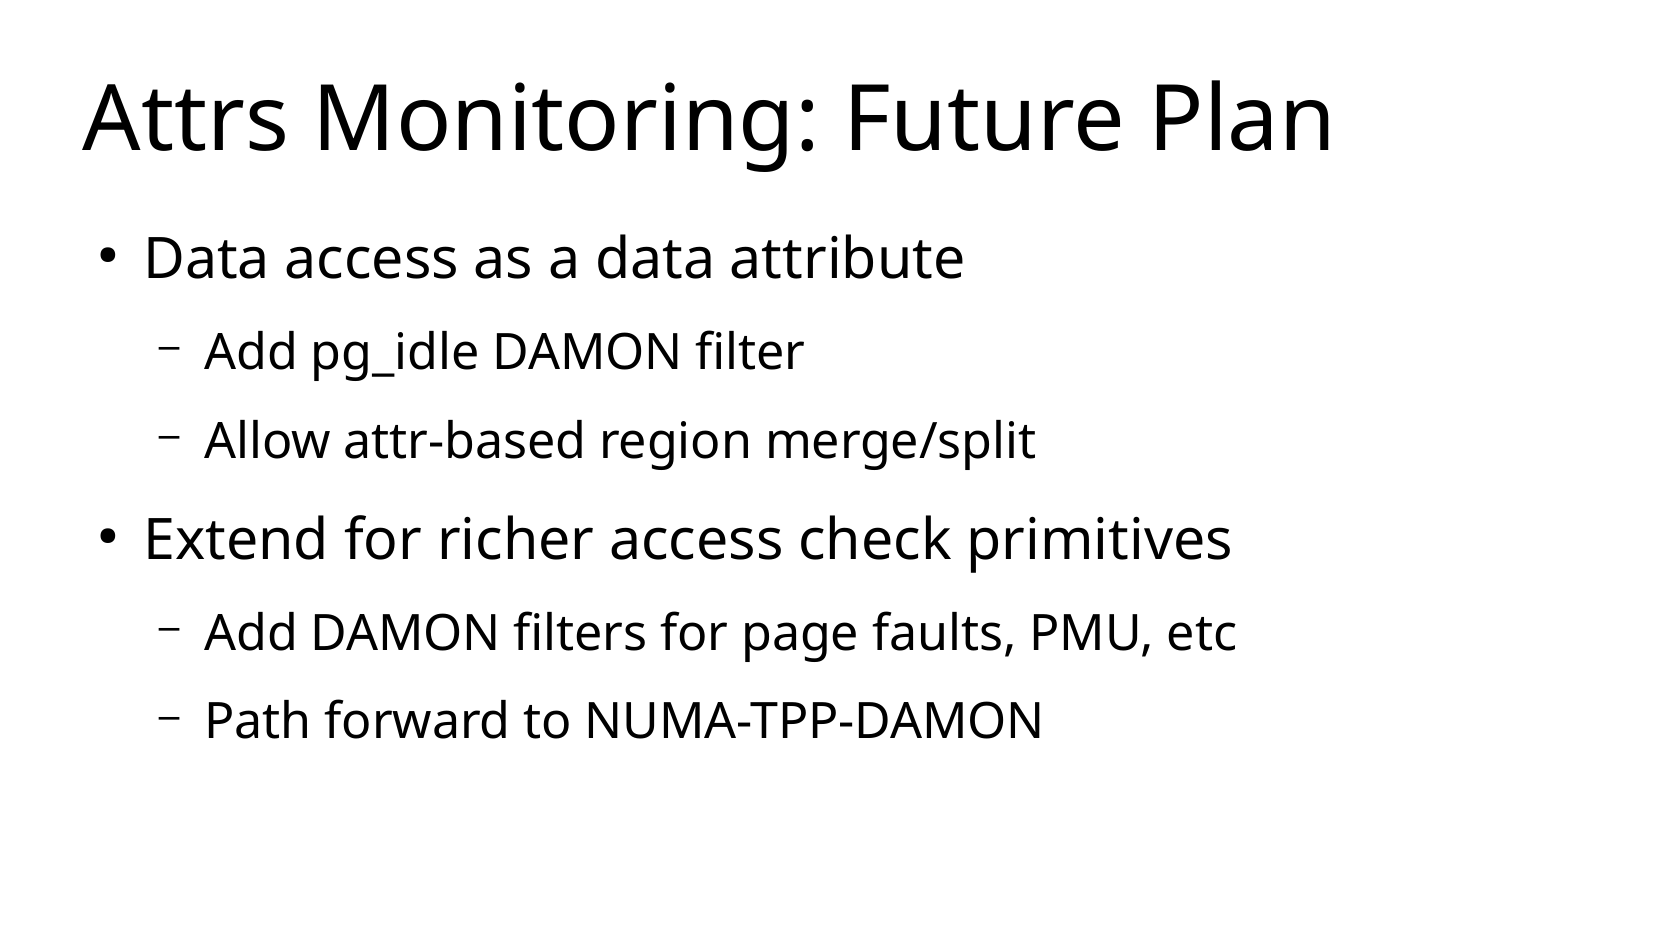

# Attrs Monitoring: Future Plan
Data access as a data attribute
Add pg_idle DAMON filter
Allow attr-based region merge/split
Extend for richer access check primitives
Add DAMON filters for page faults, PMU, etc
Path forward to NUMA-TPP-DAMON